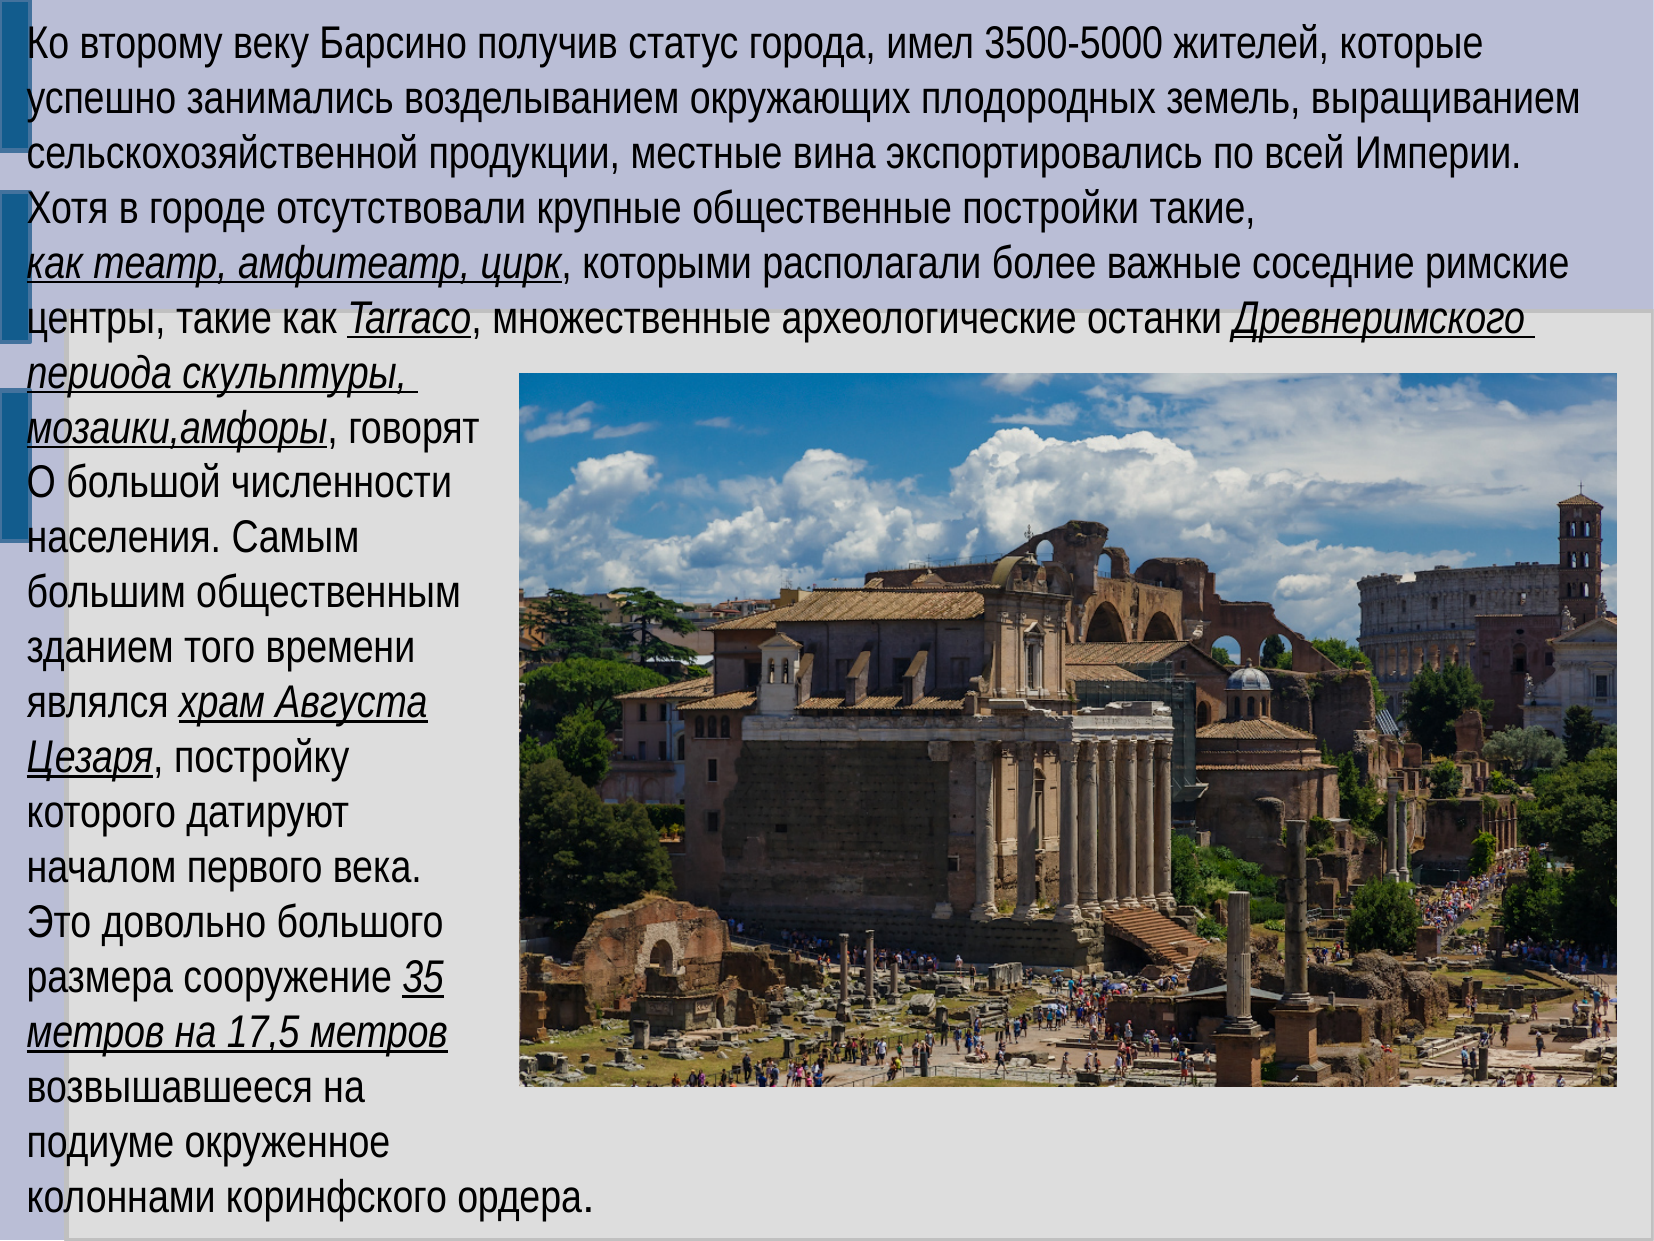

Ко второму веку Барсино получив статус города, имел 3500-5000 жителей, которые
успешно занимались возделыванием окружающих плодородных земель, выращиванием
сельскохозяйственной продукции, местные вина экспортировались по всей Империи.
Хотя в городе отсутствовали крупные общественные постройки такие,
как театр, амфитеатр, цирк, которыми располагали более важные соседние римские
центры, такие как Tarraco, множественные археологические останки Древнеримского
периода скульптуры,
мозаики,амфоры, говорят
О большой численности
населения. Самым
большим общественным
зданием того времени
являлся храм Августа
Цезаря, постройку
которого датируют
началом первого века.
Это довольно большого
размера сооружение 35
метров на 17,5 метров
возвышавшееся на
подиуме окруженное
колоннами коринфского ордера.